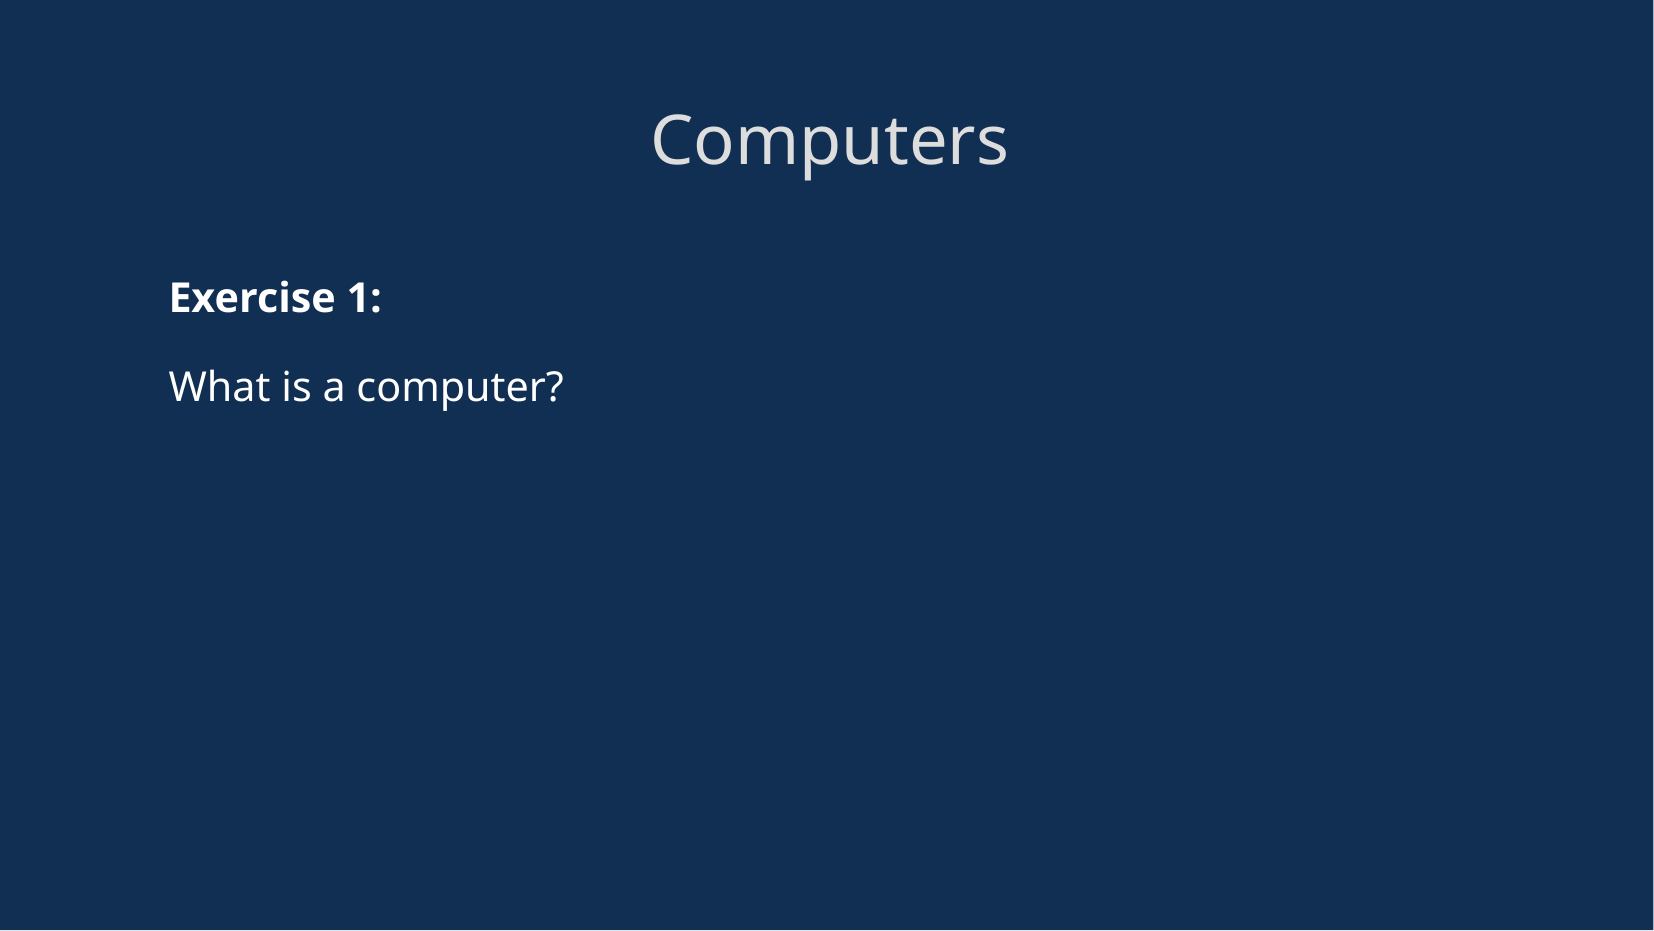

# Computers
Exercise 1:
What is a computer?